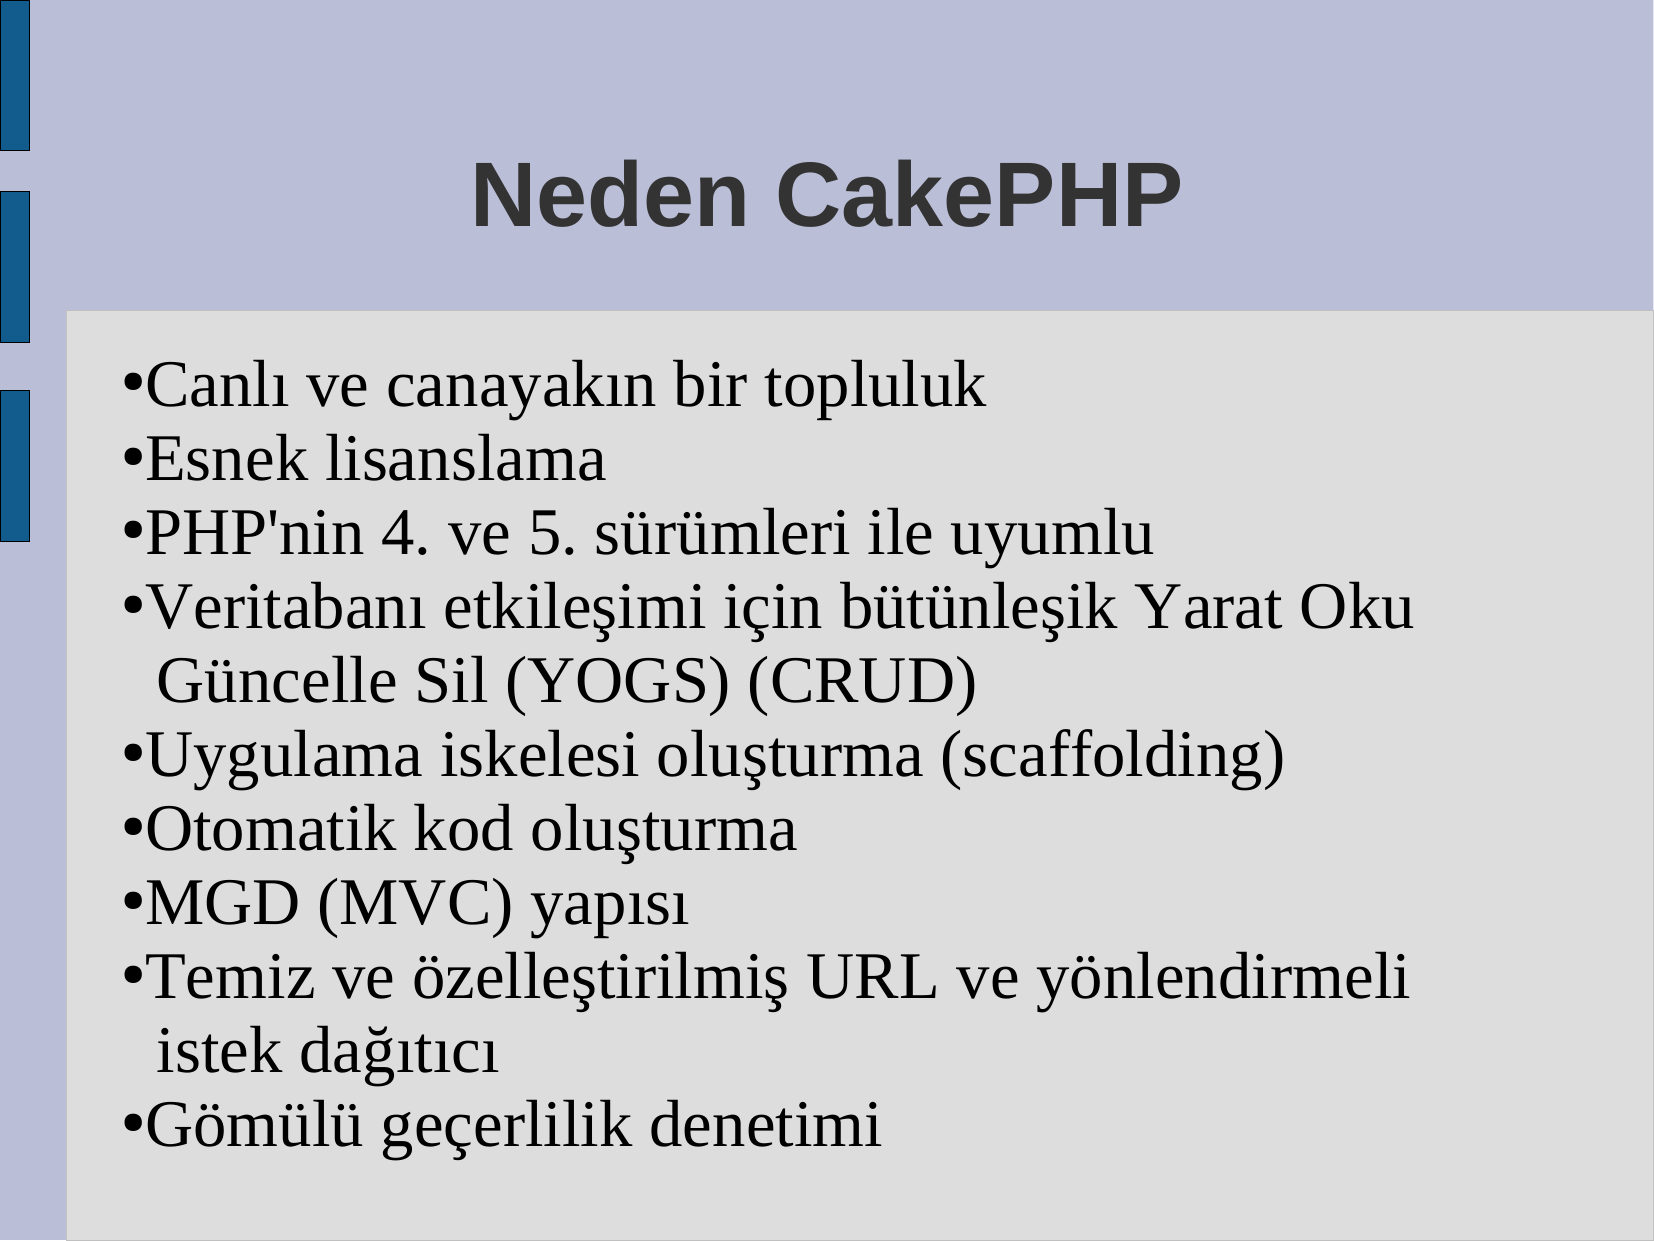

# Neden CakePHP
Canlı ve canayakın bir topluluk
Esnek lisanslama
PHP'nin 4. ve 5. sürümleri ile uyumlu
Veritabanı etkileşimi için bütünleşik Yarat Oku Güncelle Sil (YOGS) (CRUD)
Uygulama iskelesi oluşturma (scaffolding)
Otomatik kod oluşturma
MGD (MVC) yapısı
Temiz ve özelleştirilmiş URL ve yönlendirmeli istek dağıtıcı
Gömülü geçerlilik denetimi